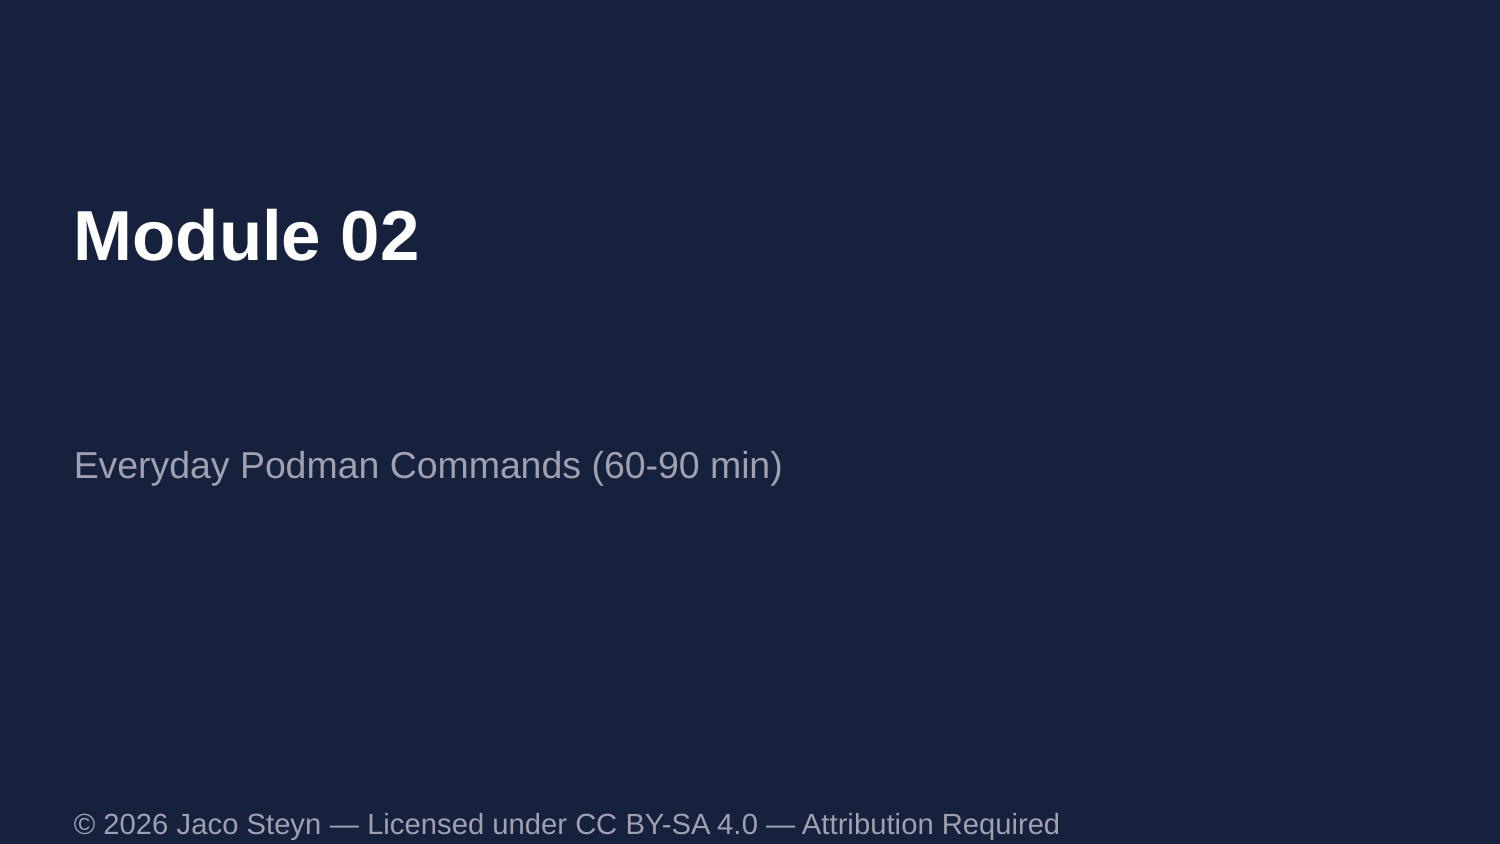

Module 02
Everyday Podman Commands (60-90 min)
© 2026 Jaco Steyn — Licensed under CC BY-SA 4.0 — Attribution Required